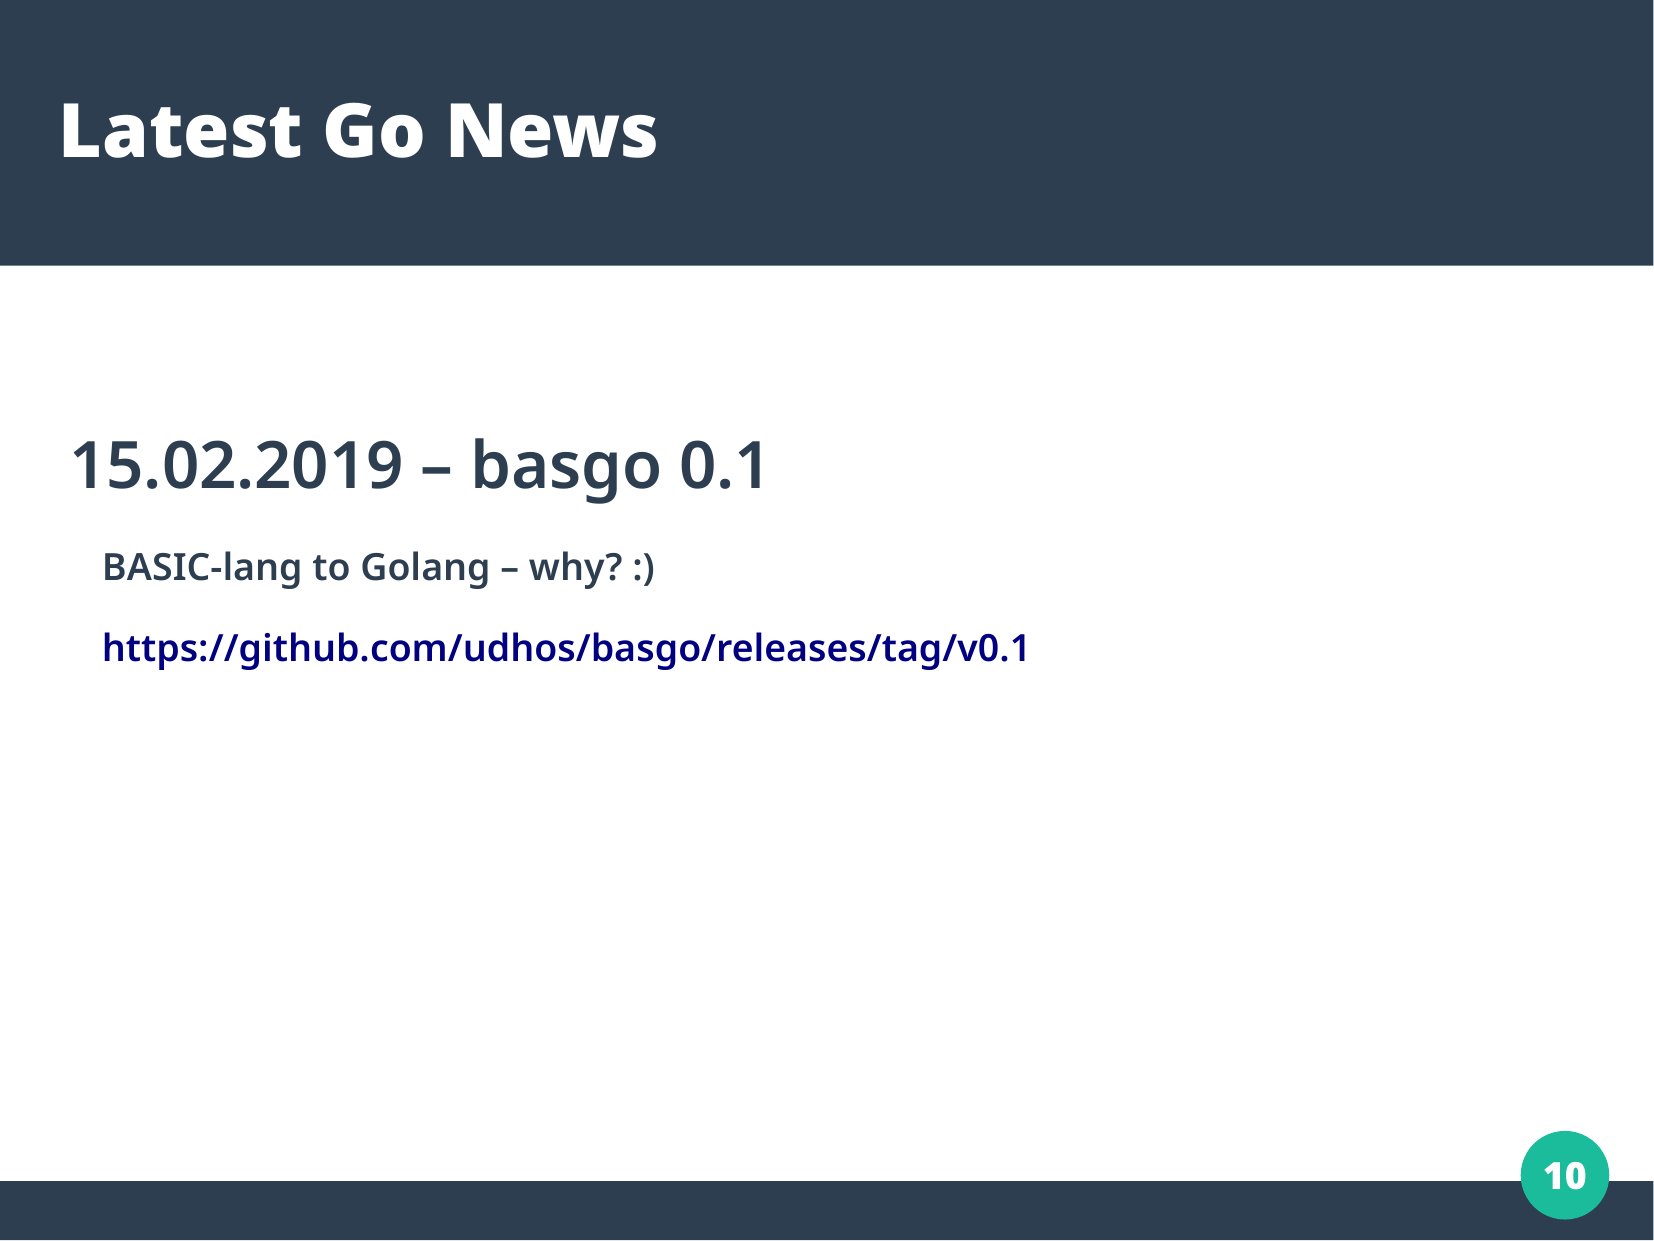

# Latest Go News
15.02.2019 – basgo 0.1
BASIC-lang to Golang – why? :)
https://github.com/udhos/basgo/releases/tag/v0.1
10